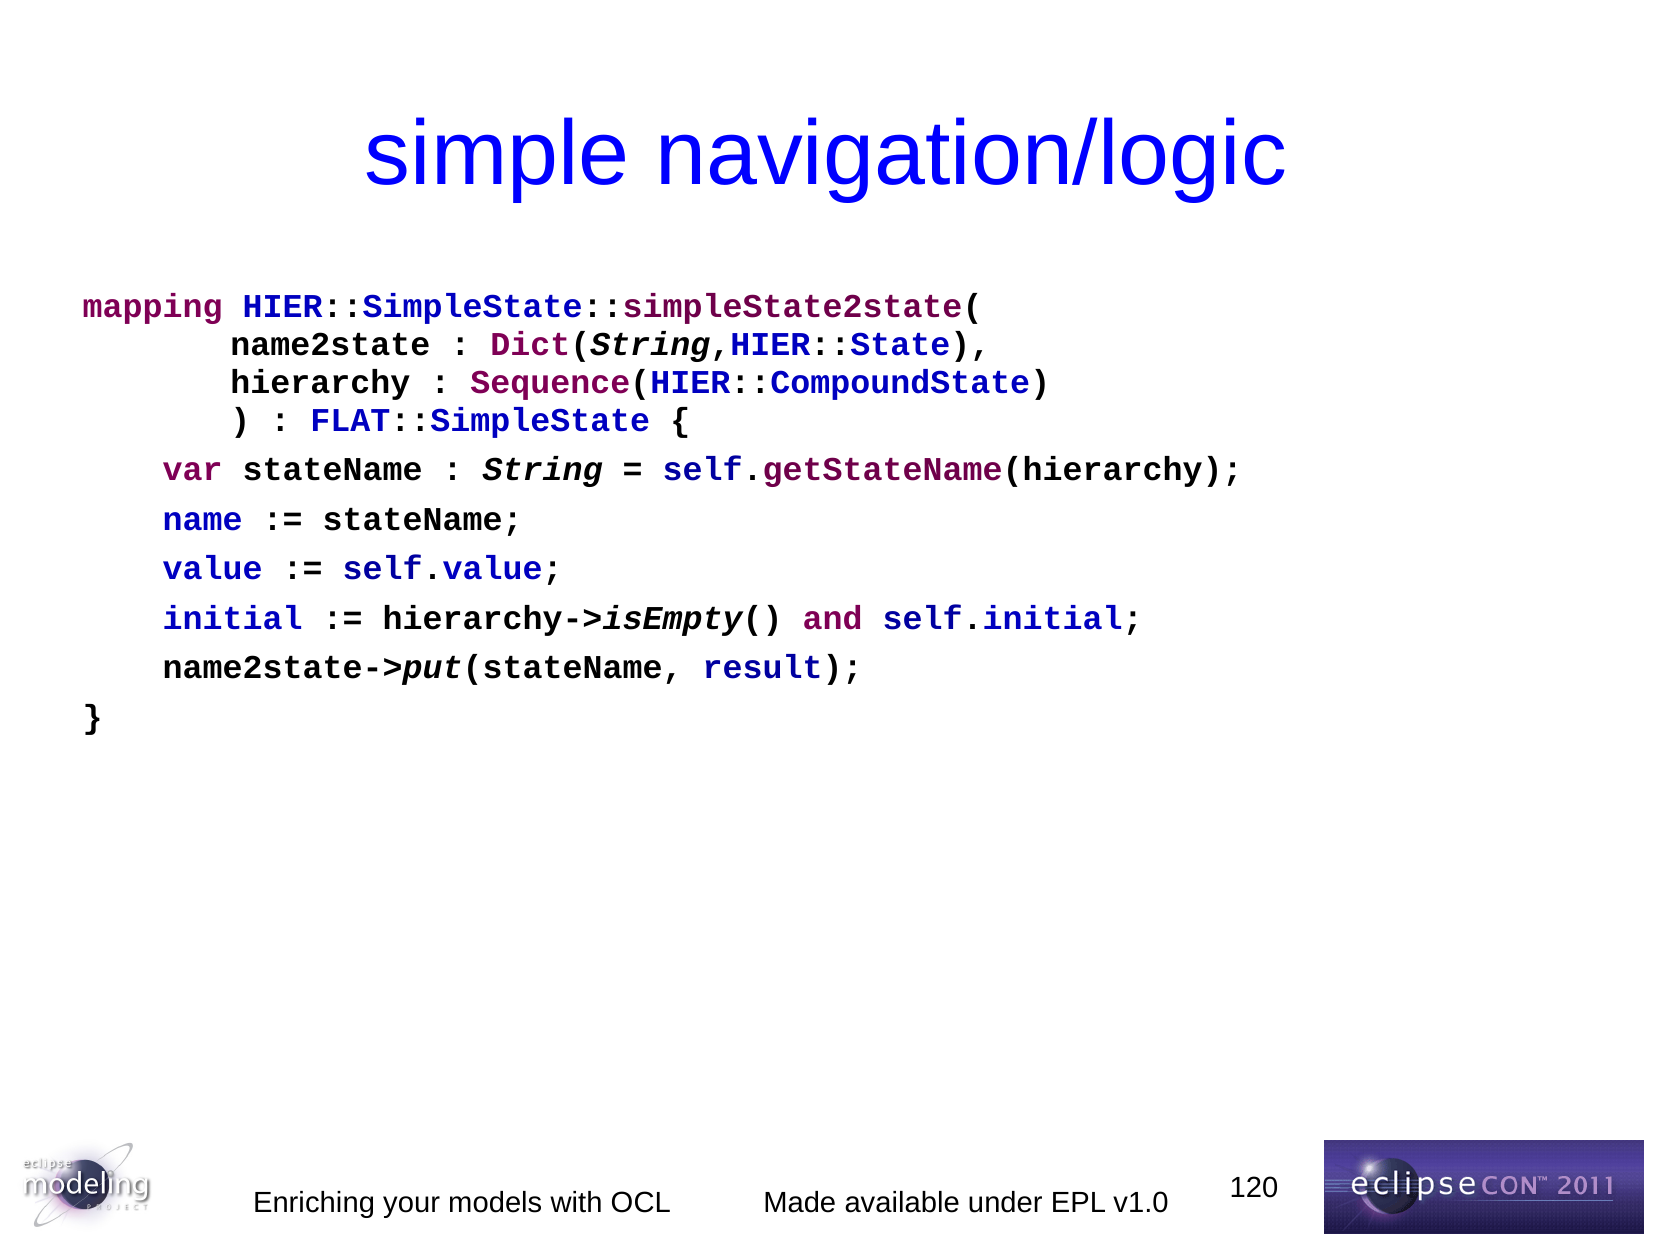

# simple navigation/logic
mapping HIER::SimpleState::simpleState2state(
		name2state : Dict(String,HIER::State),
		hierarchy : Sequence(HIER::CompoundState)
		) : FLAT::SimpleState {
 var stateName : String = self.getStateName(hierarchy);
 name := stateName;
 value := self.value;
 initial := hierarchy->isEmpty() and self.initial;
 name2state->put(stateName, result);
}
120
Enriching your models with OCL